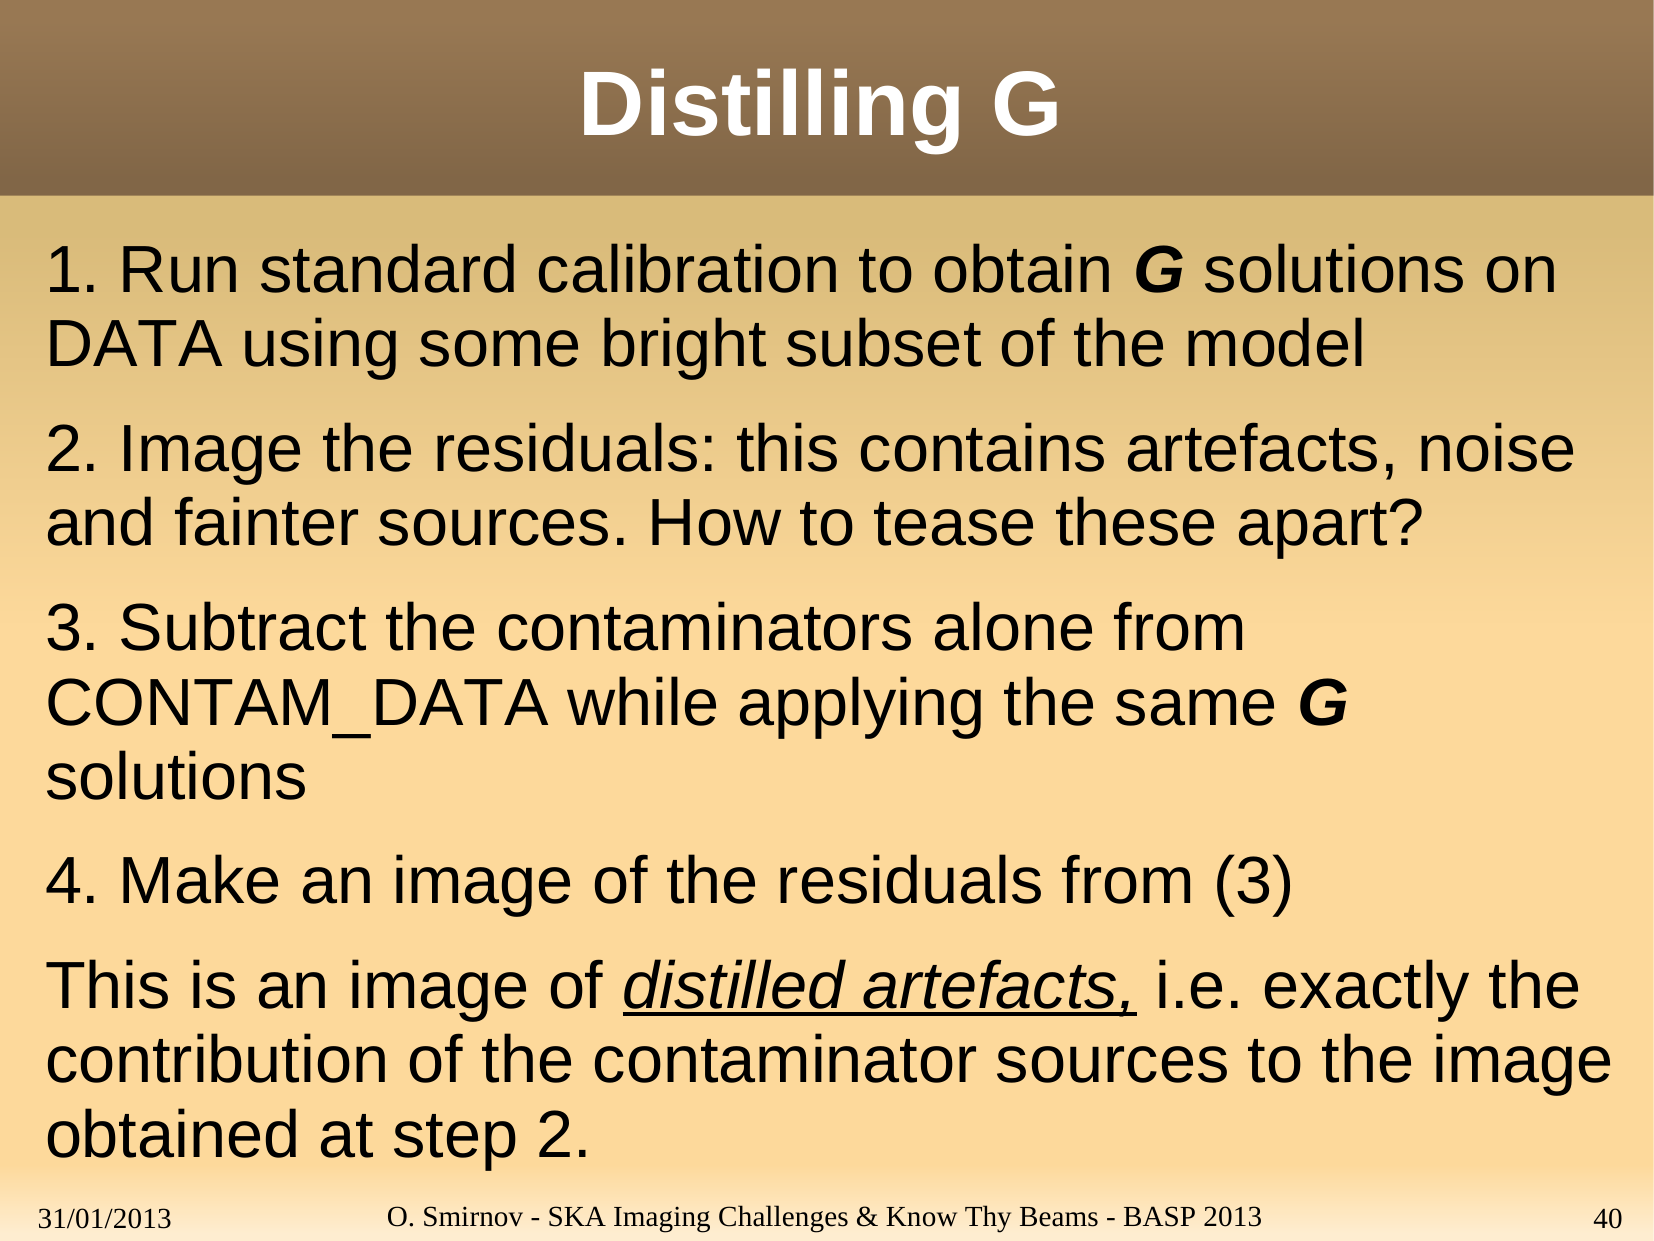

# Distilling G
1. Run standard calibration to obtain G solutions on DATA using some bright subset of the model
2. Image the residuals: this contains artefacts, noise and fainter sources. How to tease these apart?
3. Subtract the contaminators alone from CONTAM_DATA while applying the same G solutions
4. Make an image of the residuals from (3)
This is an image of distilled artefacts, i.e. exactly the contribution of the contaminator sources to the image obtained at step 2.
O. Smirnov - SKA Imaging Challenges & Know Thy Beams - BASP 2013
31/01/2013
40